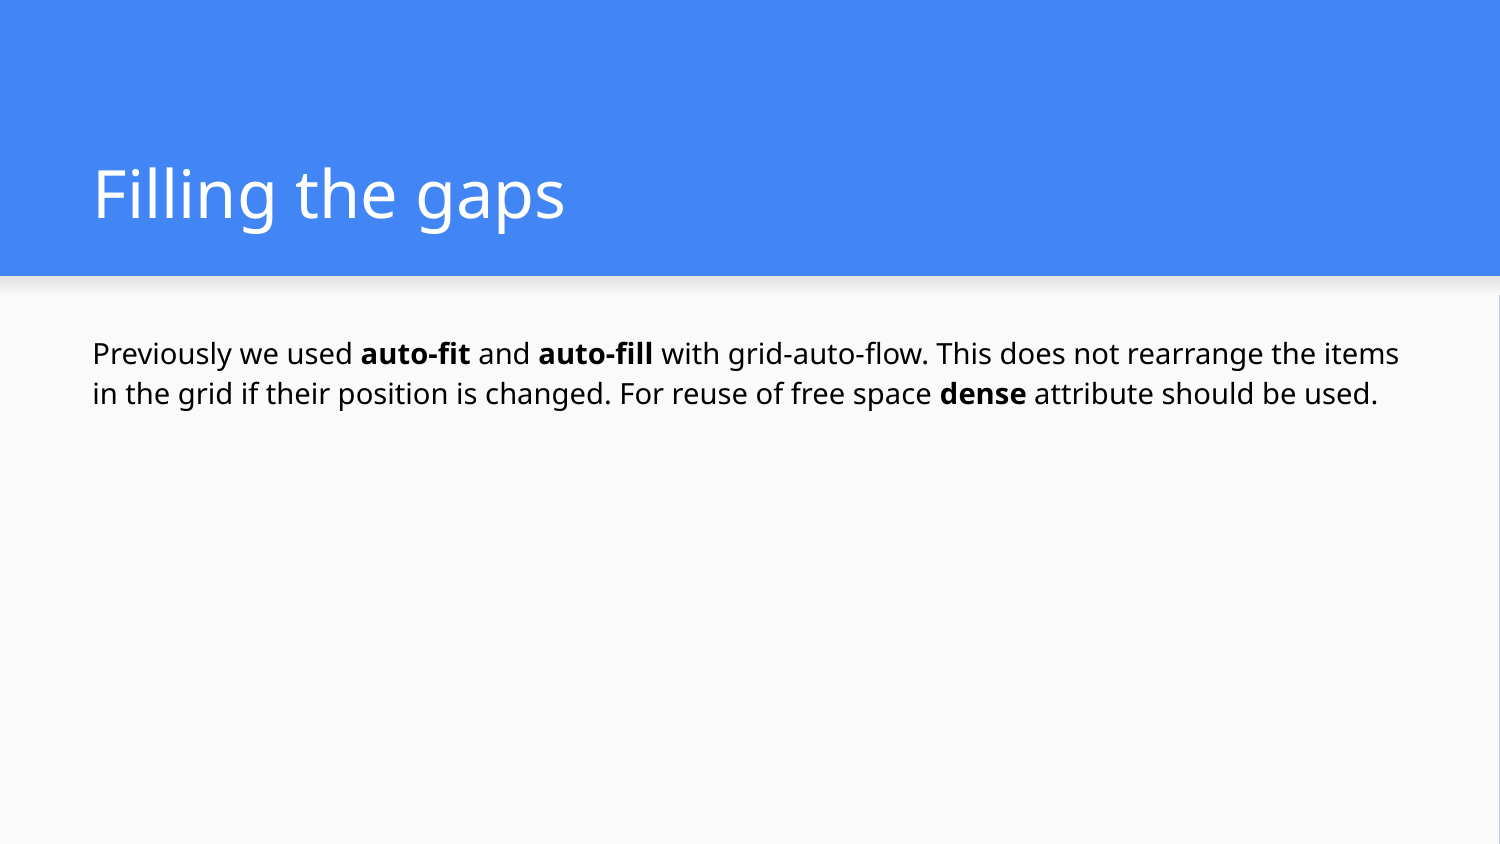

# Filling the gaps
Previously we used auto-fit and auto-fill with grid-auto-flow. This does not rearrange the items in the grid if their position is changed. For reuse of free space dense attribute should be used.